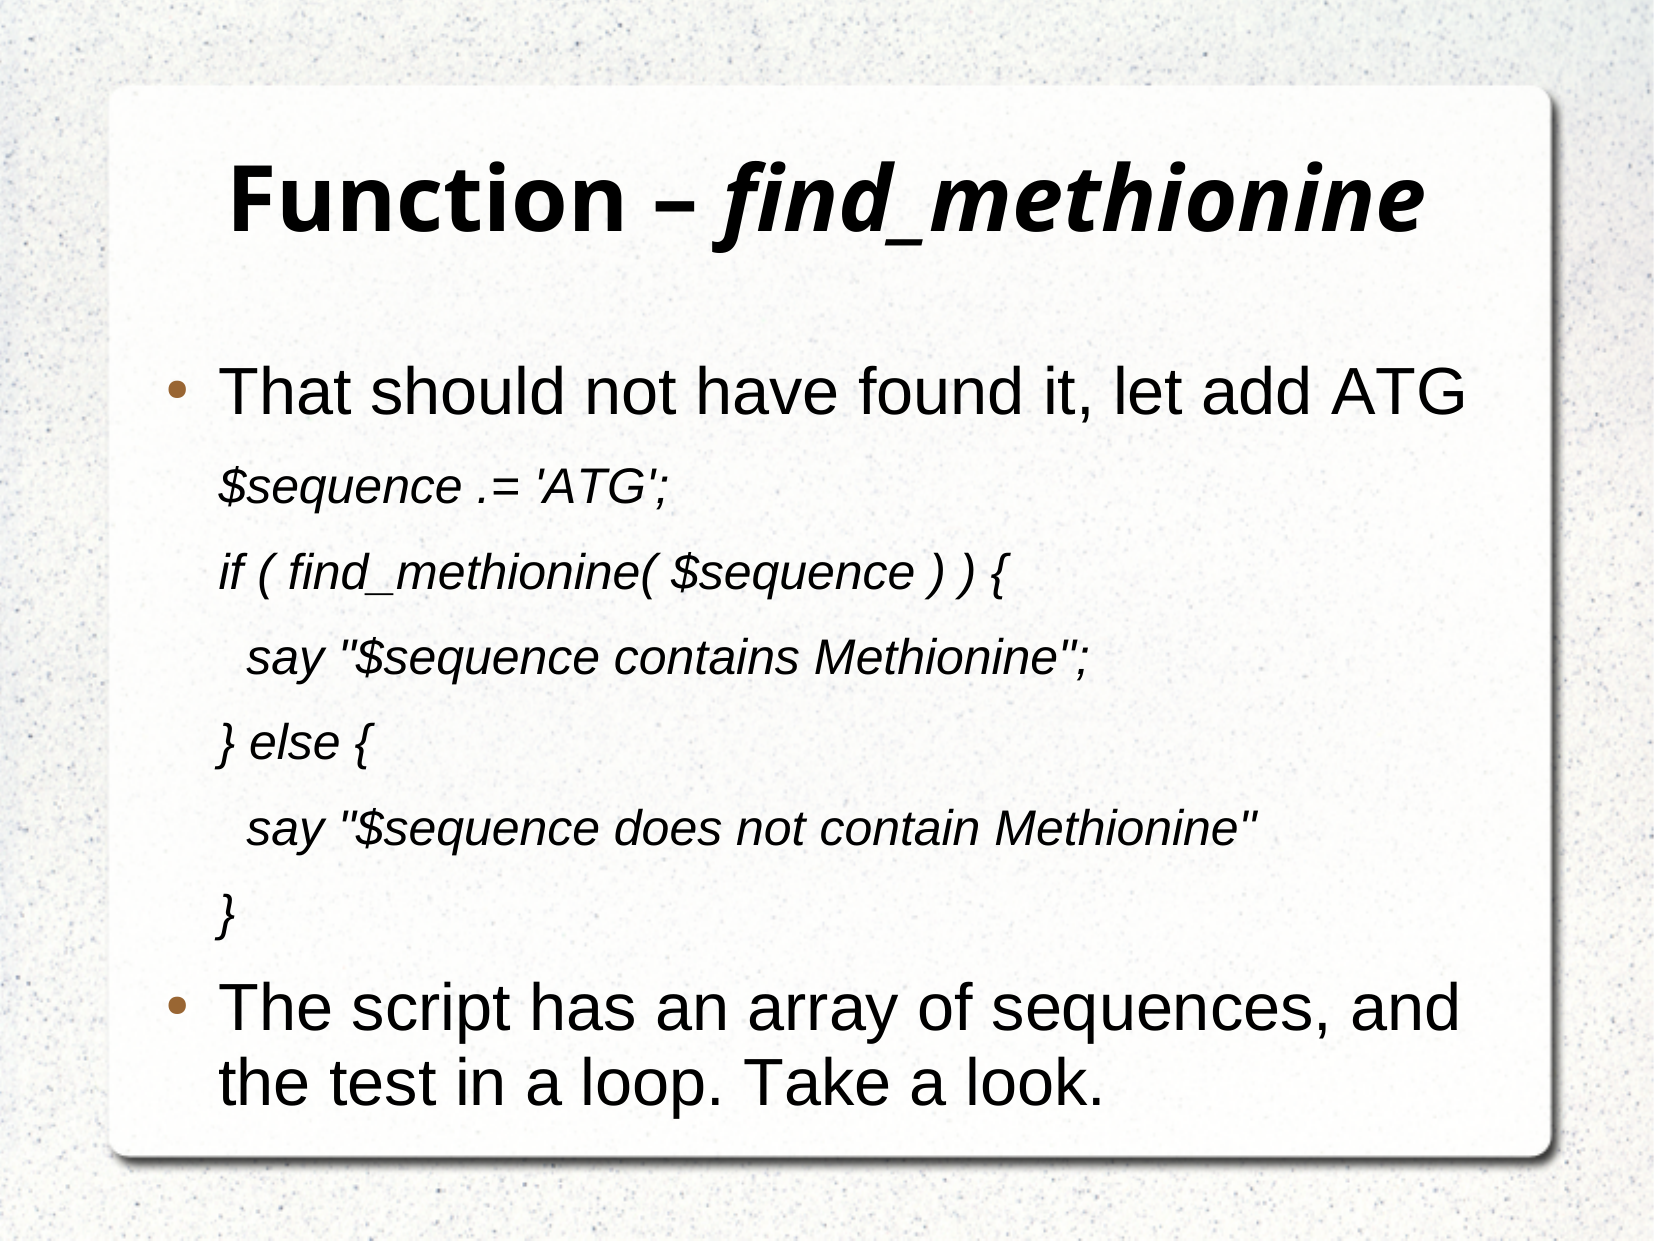

# Function – find_methionine
That should not have found it, let add ATG
$sequence .= 'ATG';
if ( find_methionine( $sequence ) ) {
 say "$sequence contains Methionine";
} else {
 say "$sequence does not contain Methionine"
}
The script has an array of sequences, and the test in a loop. Take a look.